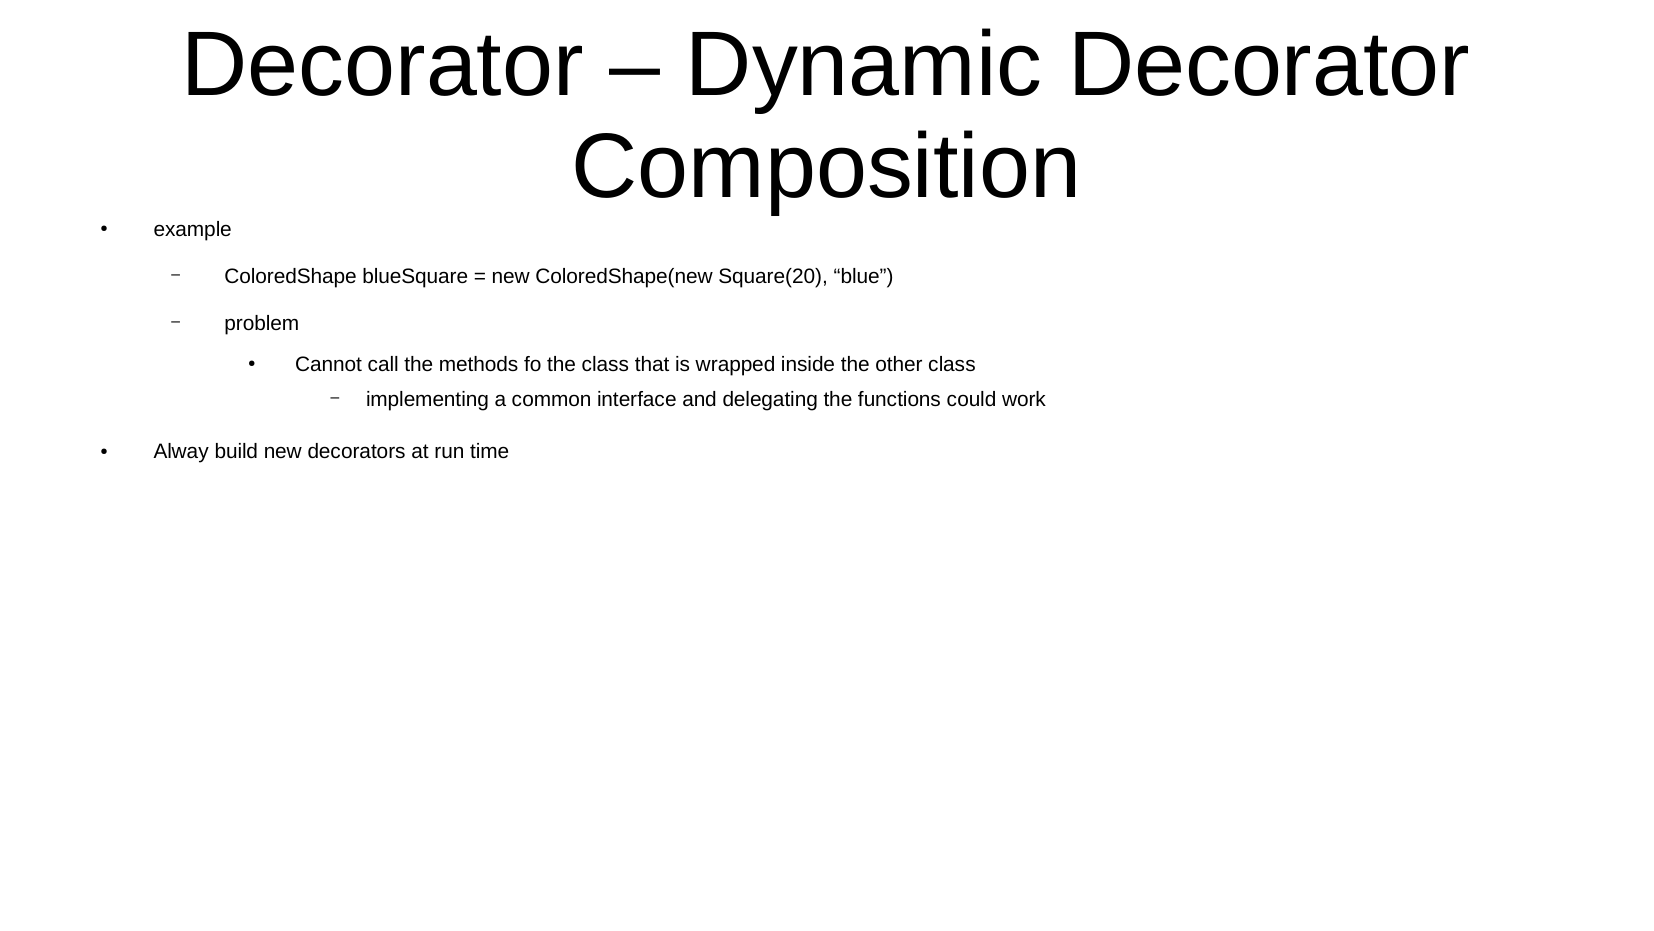

# Decorator – Dynamic Decorator Composition
example
ColoredShape blueSquare = new ColoredShape(new Square(20), “blue”)
problem
Cannot call the methods fo the class that is wrapped inside the other class
implementing a common interface and delegating the functions could work
Alway build new decorators at run time